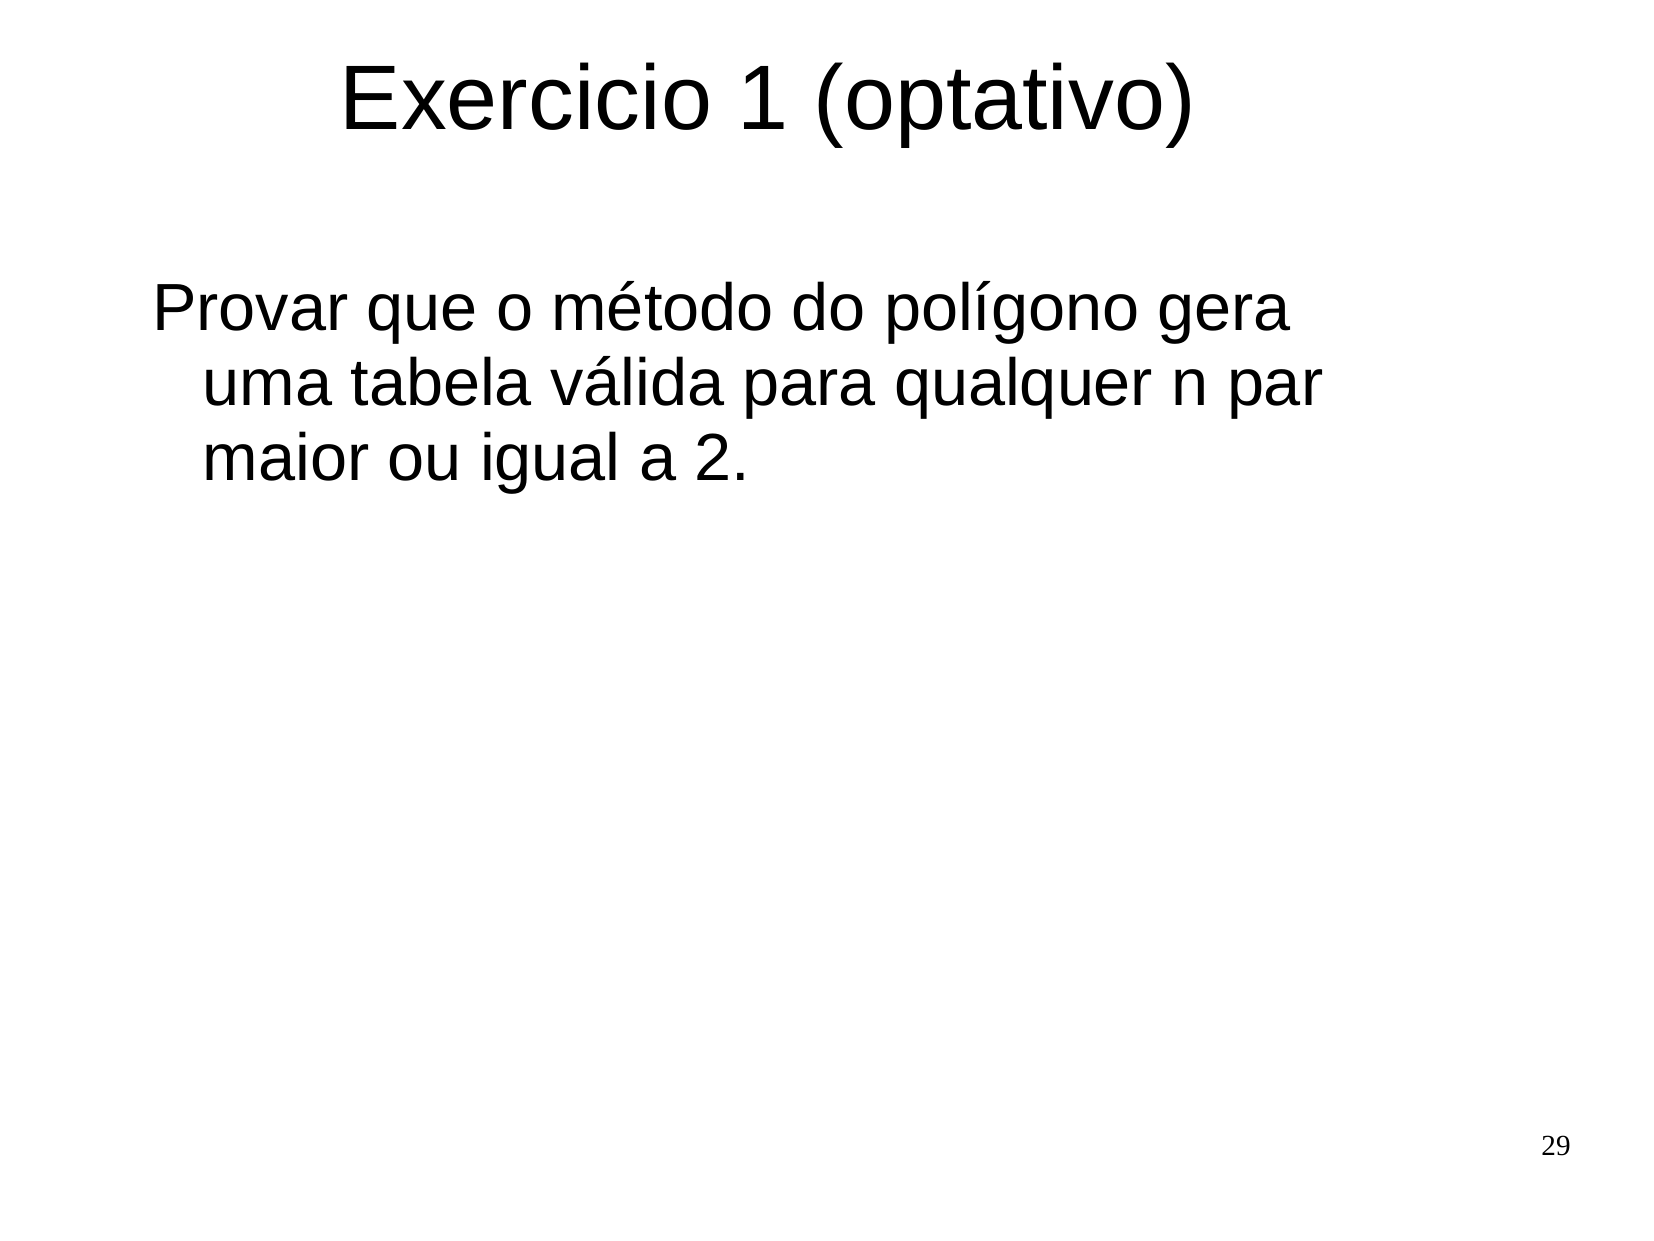

# Exercicio 1 (optativo)
Provar que o método do polígono gera uma tabela válida para qualquer n par maior ou igual a 2.
29